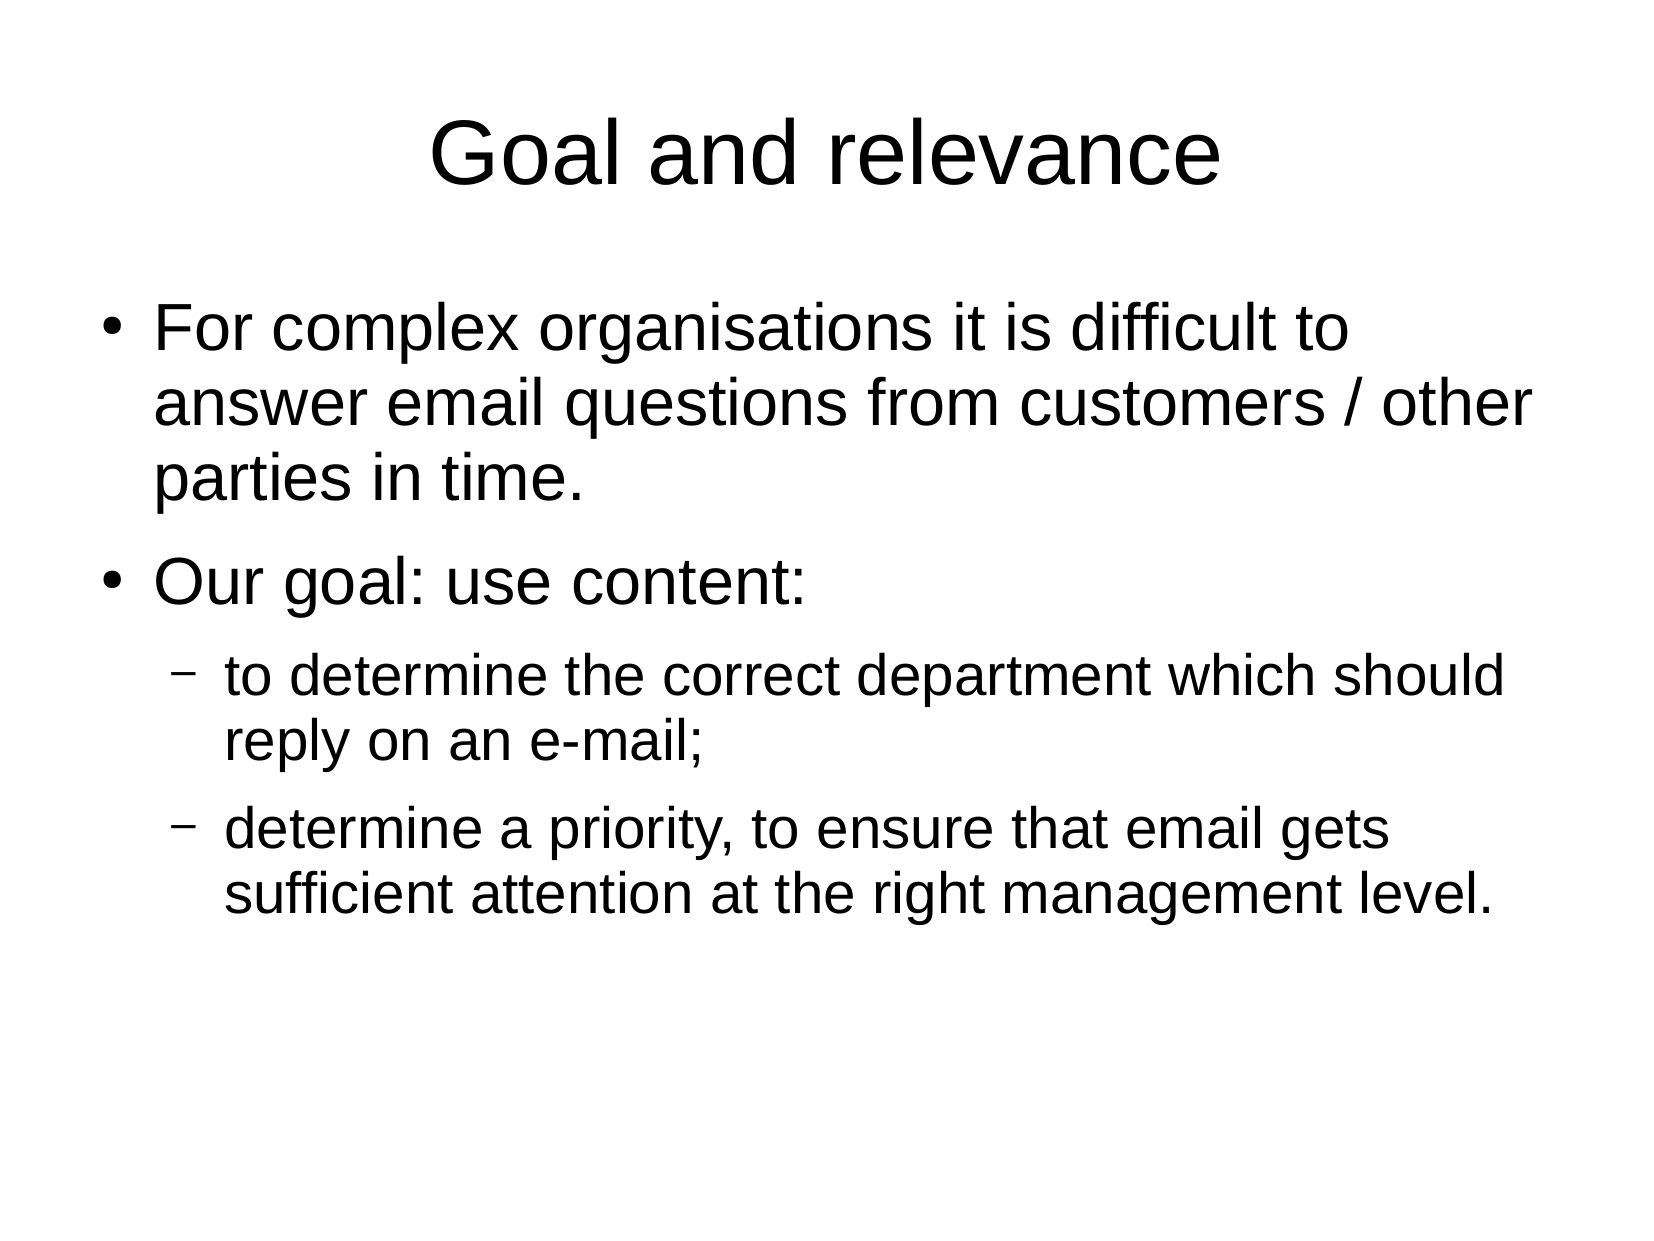

# Goal and relevance
For complex organisations it is difficult to answer email questions from customers / other parties in time.
Our goal: use content:
to determine the correct department which should reply on an e-mail;
determine a priority, to ensure that email gets sufficient attention at the right management level.